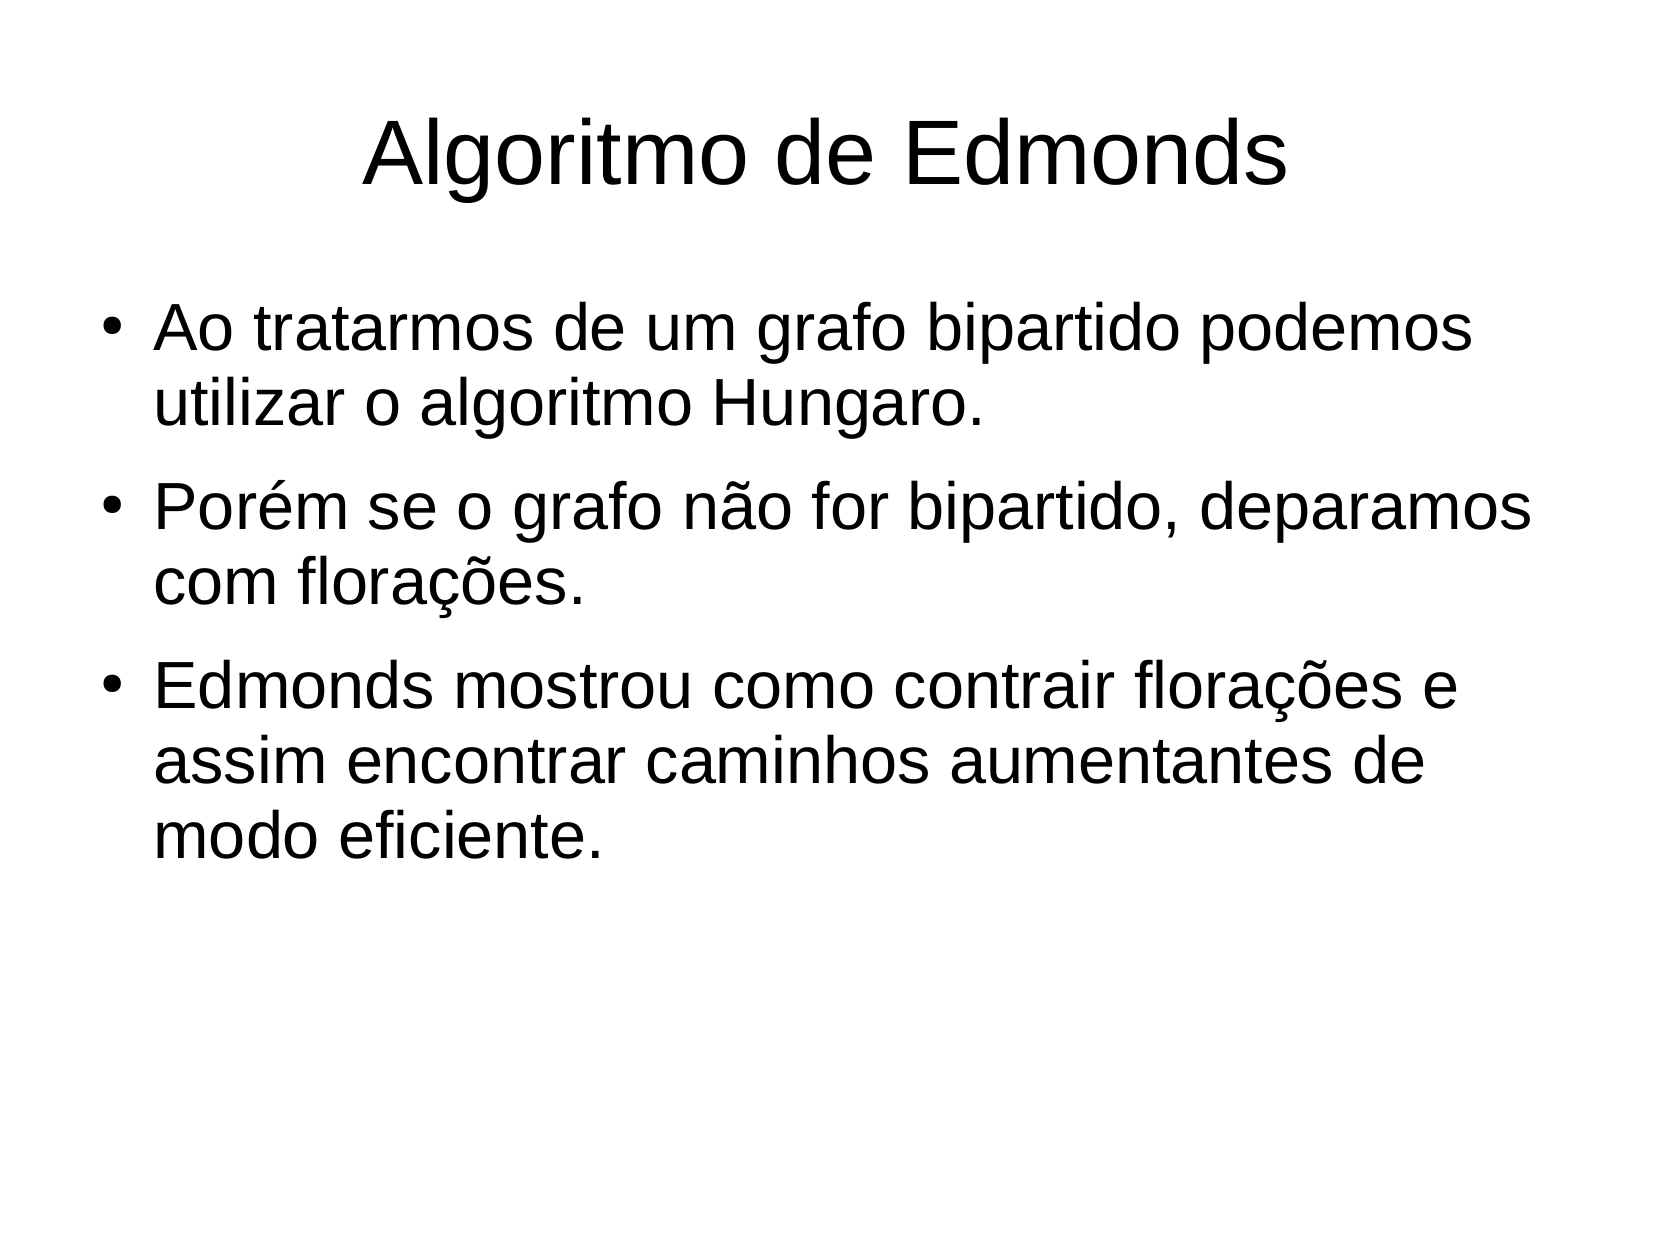

# Algoritmo de Edmonds
Ao tratarmos de um grafo bipartido podemos utilizar o algoritmo Hungaro.
Porém se o grafo não for bipartido, deparamos com florações.
Edmonds mostrou como contrair florações e assim encontrar caminhos aumentantes de modo eficiente.